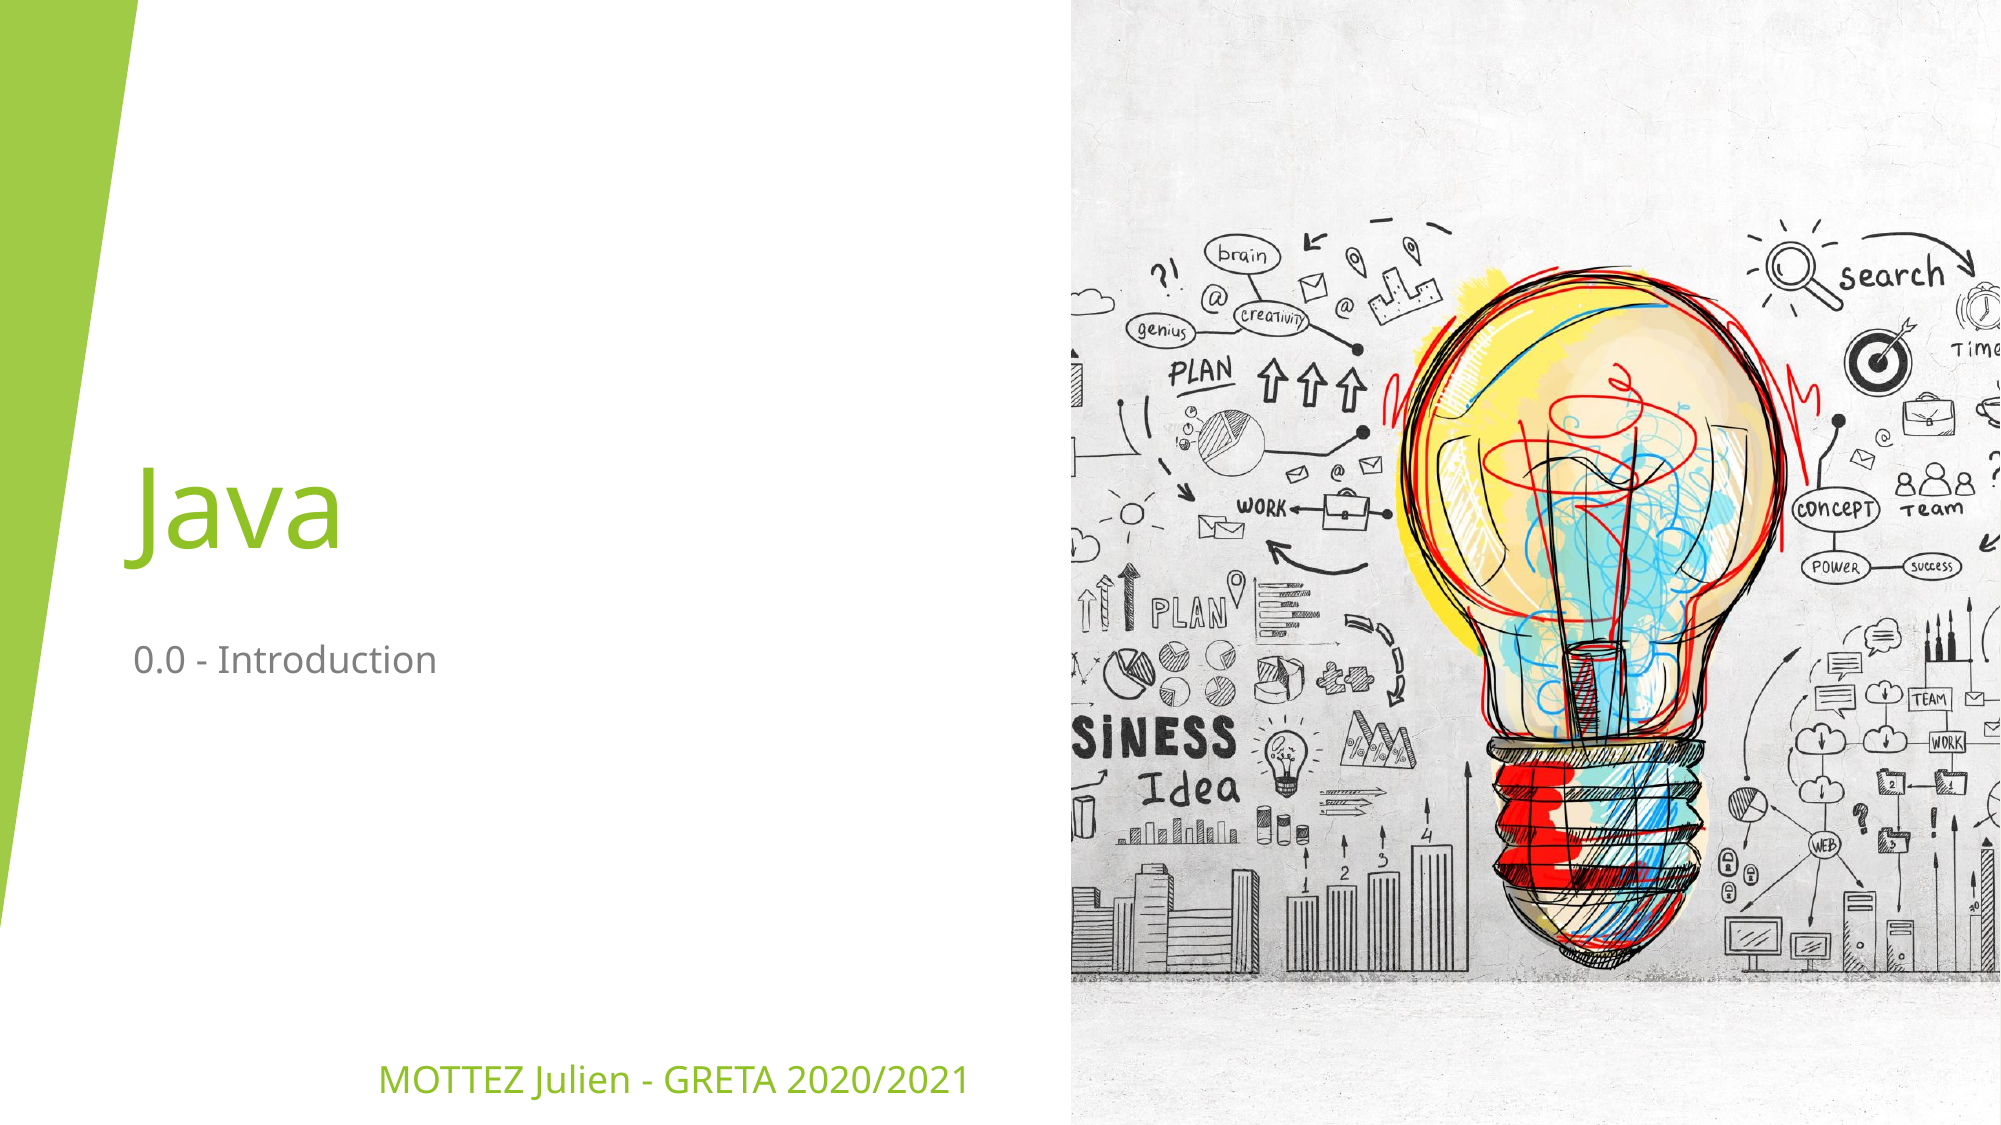

# Java
0.0 - Introduction
MOTTEZ Julien - GRETA 2020/2021